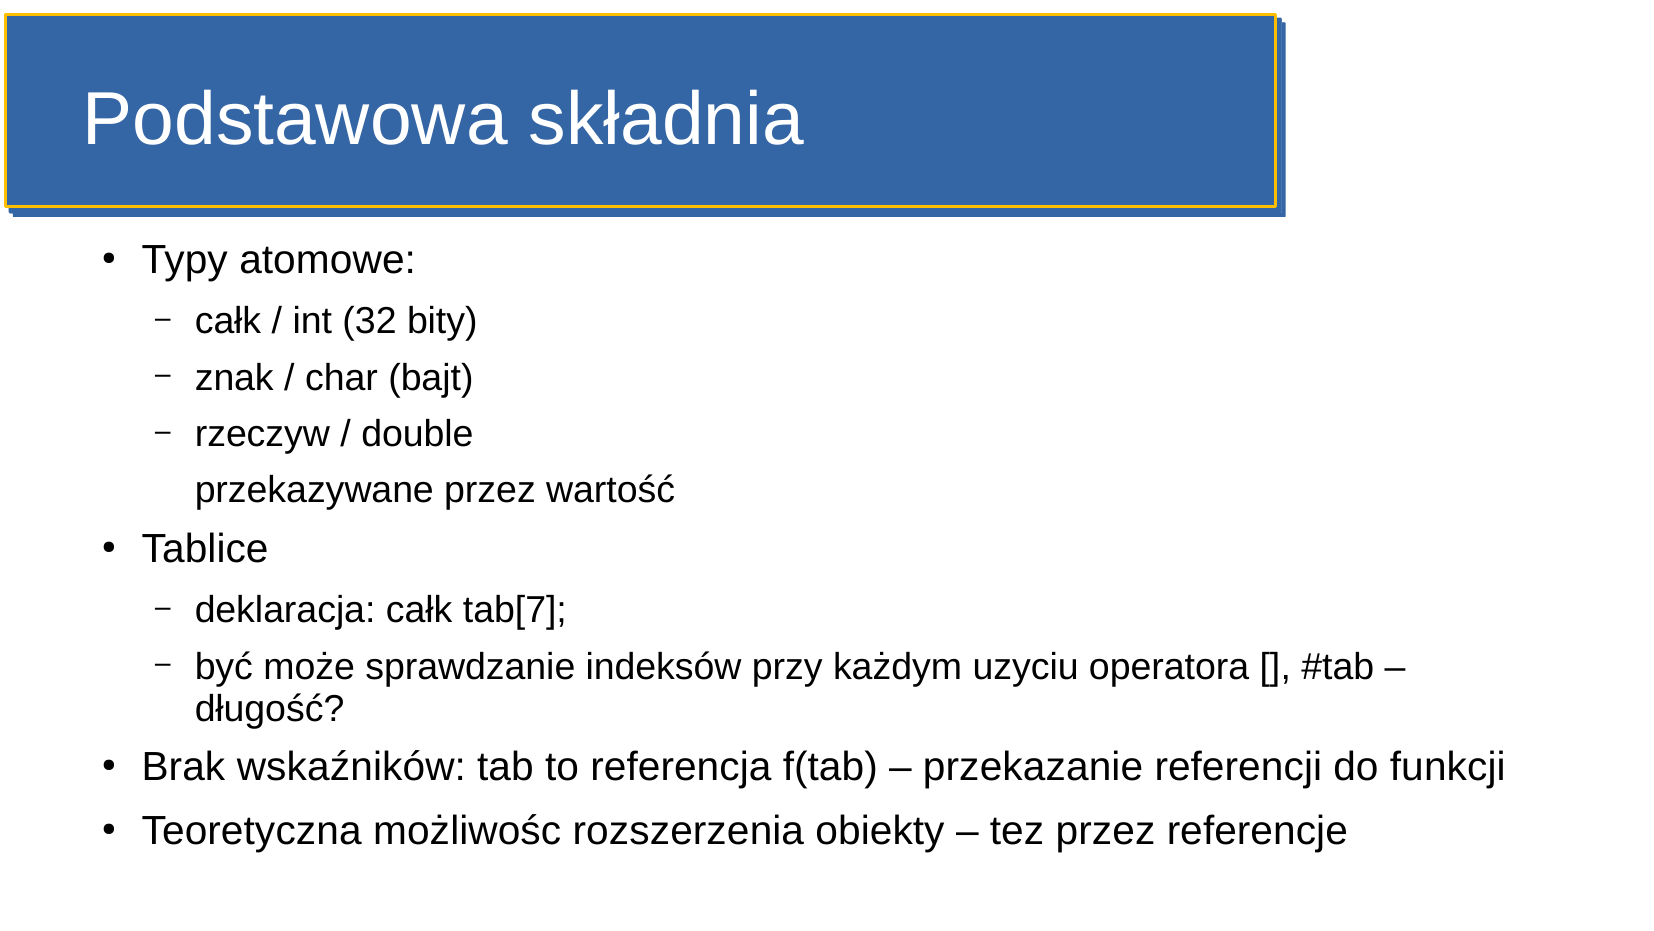

# Podstawowa składnia
Typy atomowe:
całk / int (32 bity)
znak / char (bajt)
rzeczyw / double
przekazywane przez wartość
Tablice
deklaracja: całk tab[7];
być może sprawdzanie indeksów przy każdym uzyciu operatora [], #tab – długość?
Brak wskaźników: tab to referencja f(tab) – przekazanie referencji do funkcji
Teoretyczna możliwośc rozszerzenia obiekty – tez przez referencje